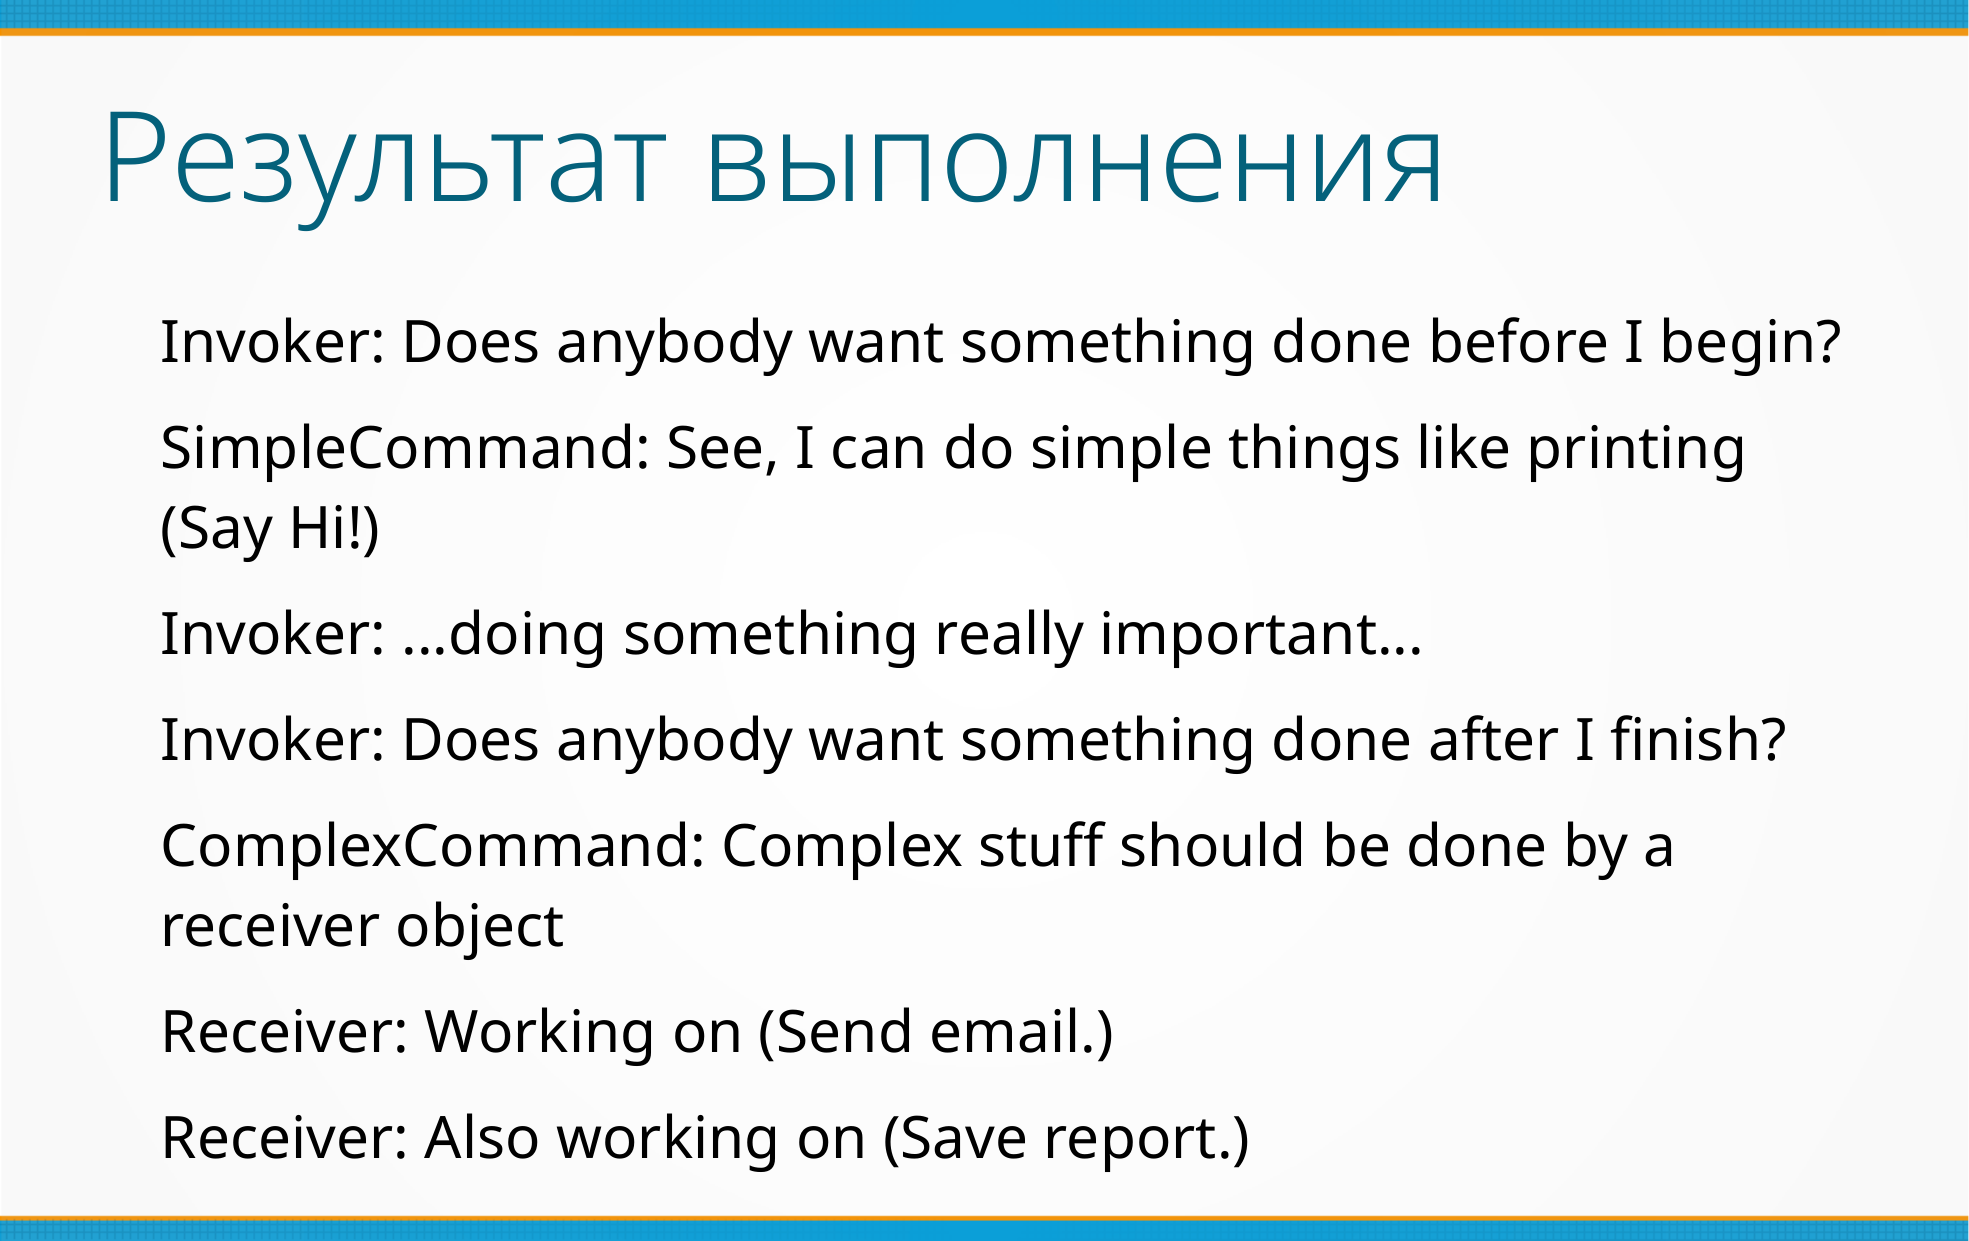

# Результат выполнения
Invoker: Does anybody want something done before I begin?
SimpleCommand: See, I can do simple things like printing (Say Hi!)
Invoker: ...doing something really important...
Invoker: Does anybody want something done after I finish?
ComplexCommand: Complex stuff should be done by a receiver object
Receiver: Working on (Send email.)
Receiver: Also working on (Save report.)